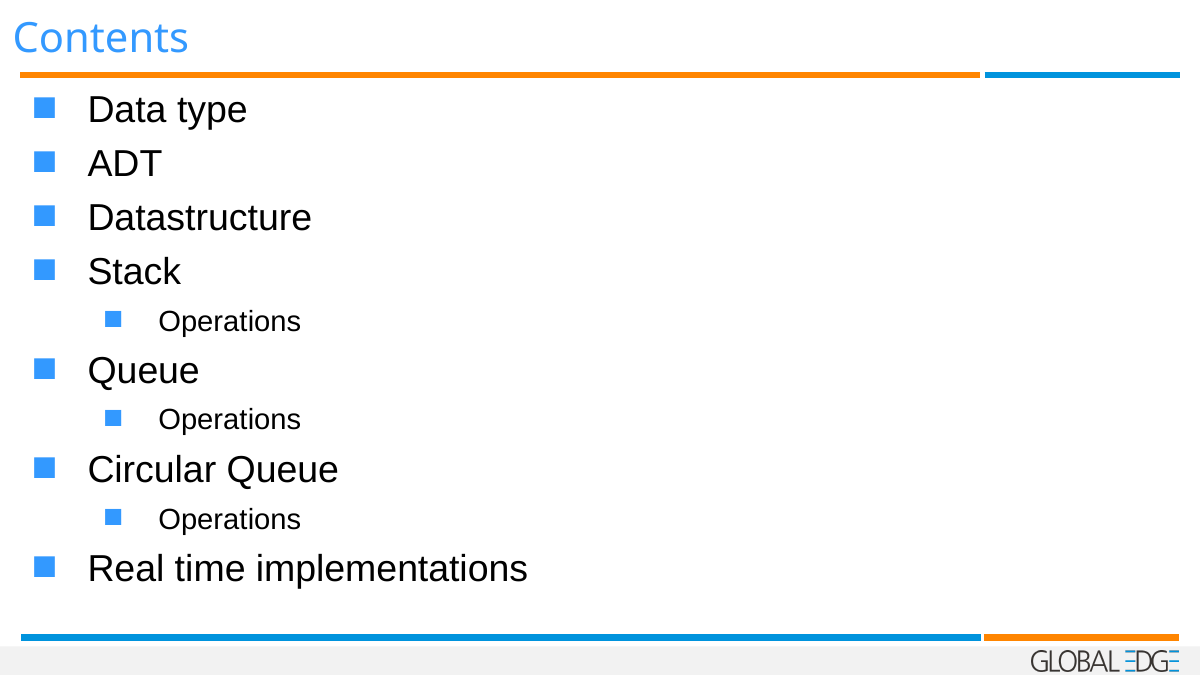

# Contents
Data type
ADT
Datastructure
Stack
Operations
Queue
Operations
Circular Queue
Operations
Real time implementations